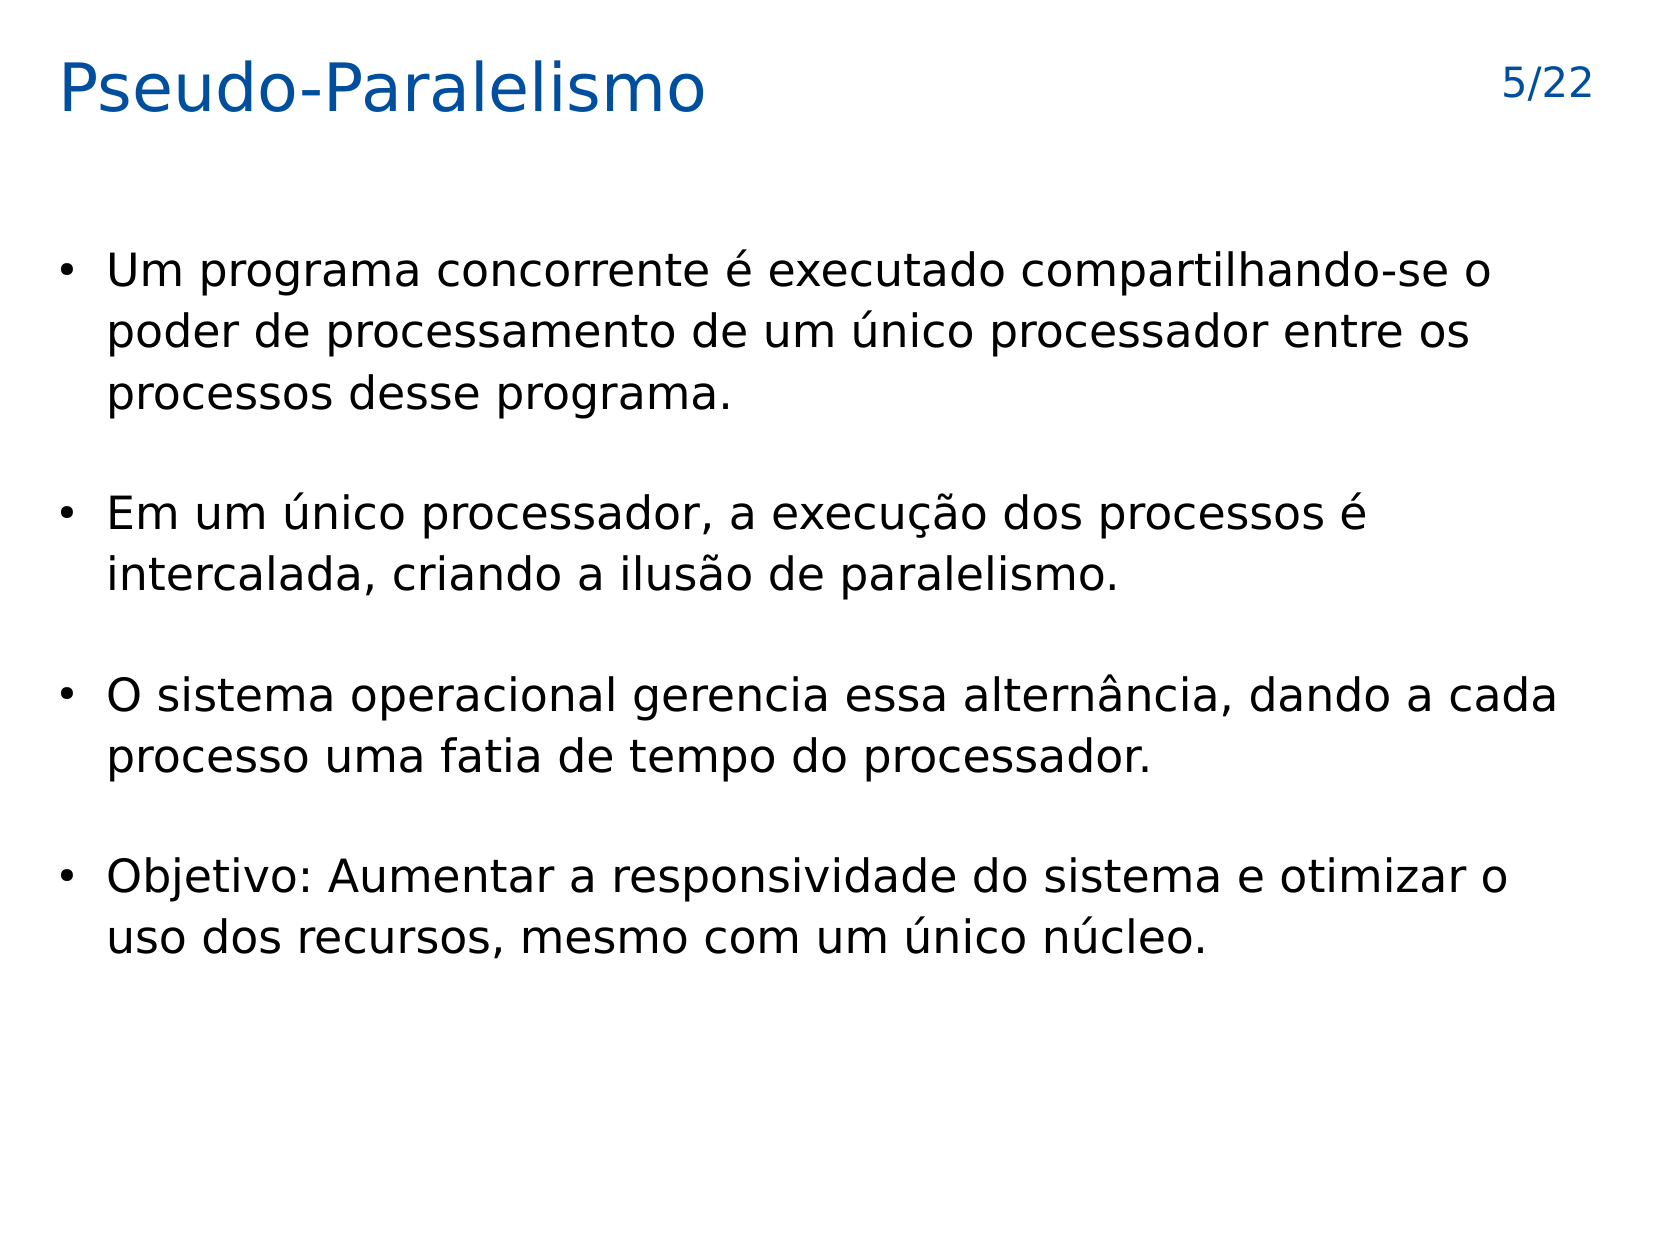

# Pseudo-Paralelismo
5
Um programa concorrente é executado compartilhando-se o poder de processamento de um único processador entre os processos desse programa.
Em um único processador, a execução dos processos é intercalada, criando a ilusão de paralelismo.
O sistema operacional gerencia essa alternância, dando a cada processo uma fatia de tempo do processador.
Objetivo: Aumentar a responsividade do sistema e otimizar o uso dos recursos, mesmo com um único núcleo.